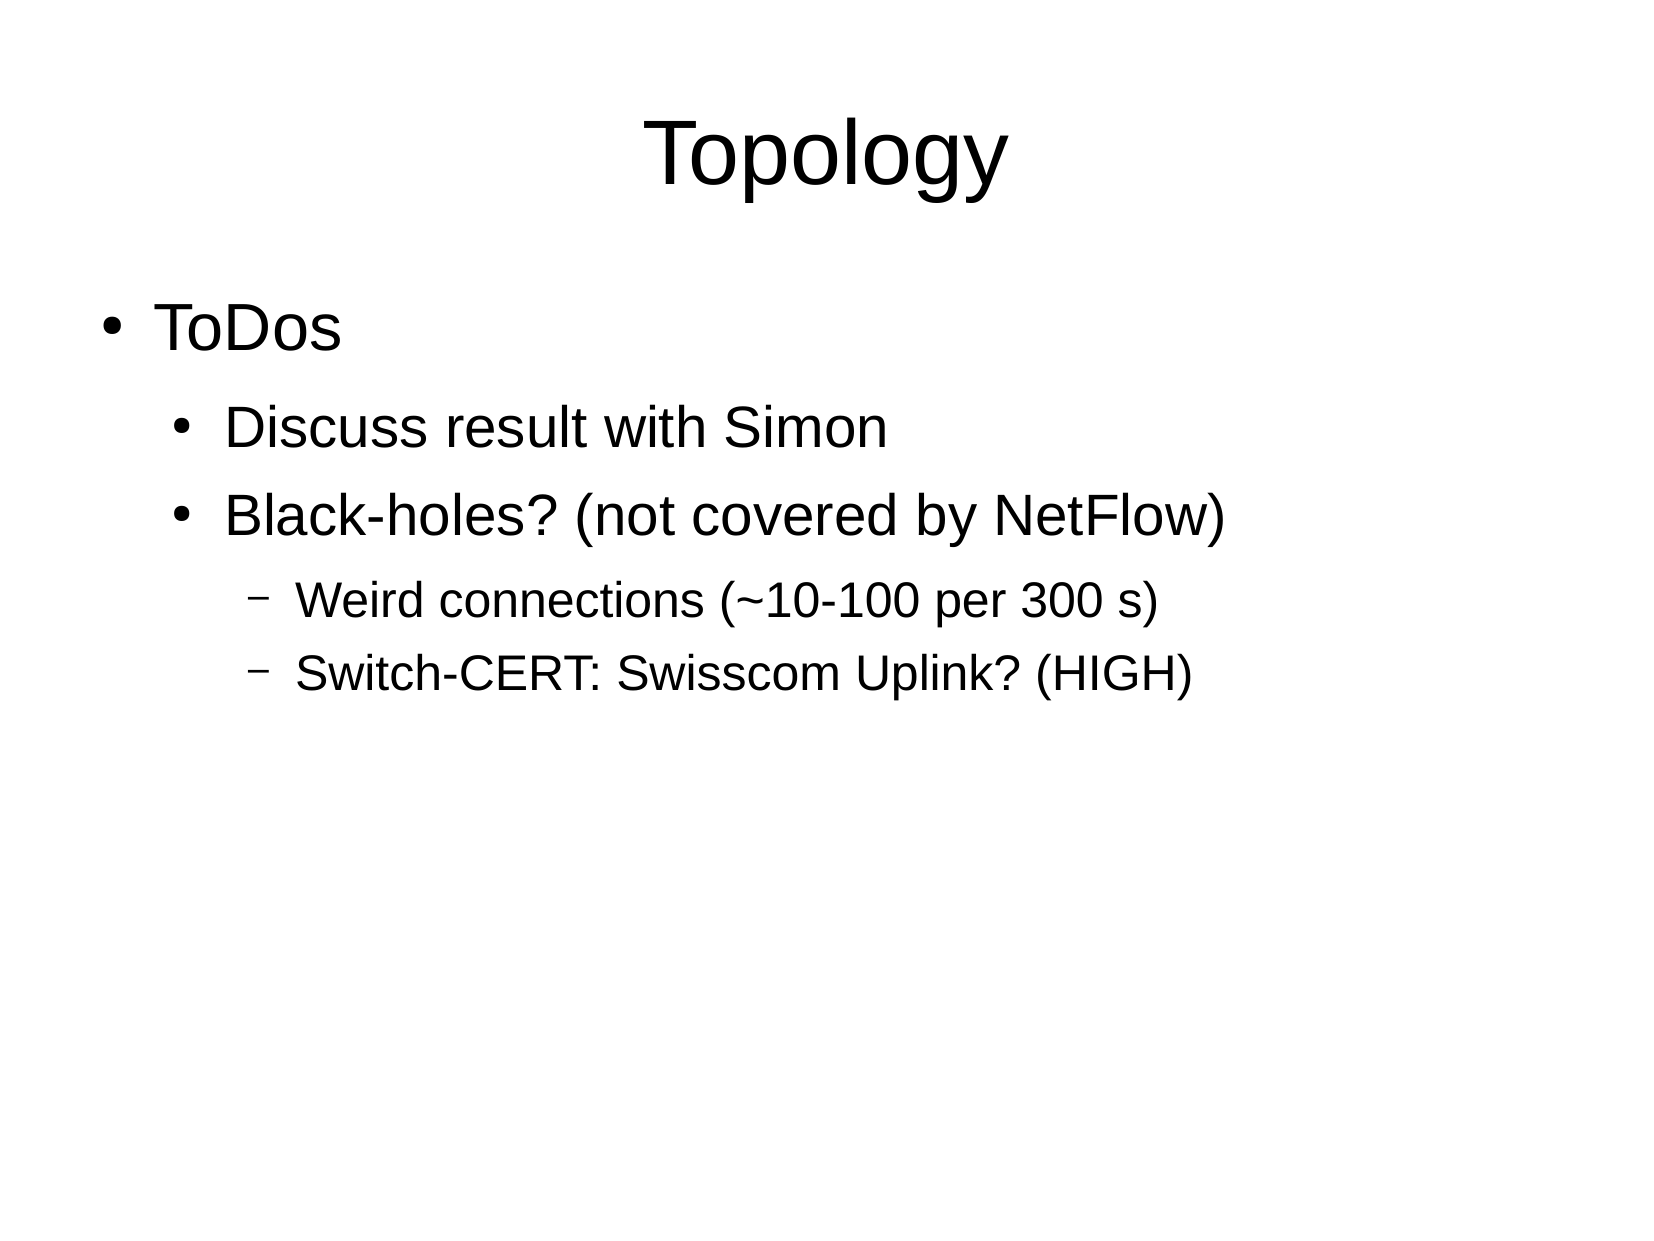

# Topology
ToDos
Discuss result with Simon
Black-holes? (not covered by NetFlow)
Weird connections (~10-100 per 300 s)
Switch-CERT: Swisscom Uplink? (HIGH)